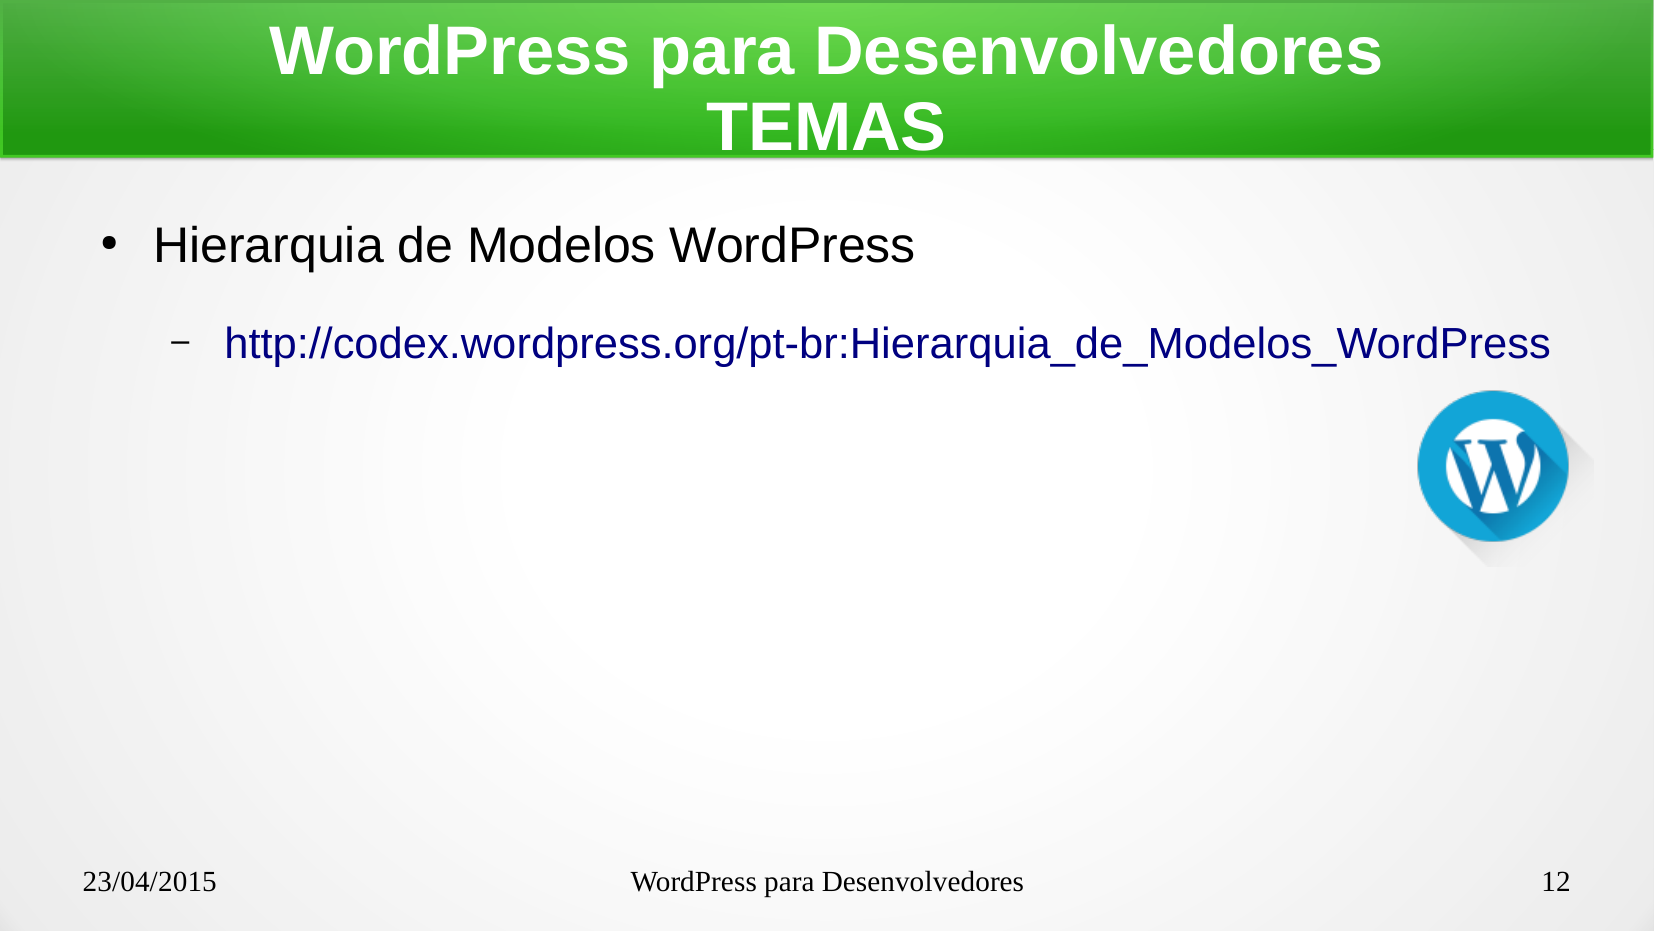

# WordPress para Desenvolvedores TEMAS
Hierarquia de Modelos WordPress
http://codex.wordpress.org/pt-br:Hierarquia_de_Modelos_WordPress
23/04/2015
WordPress para Desenvolvedores
12